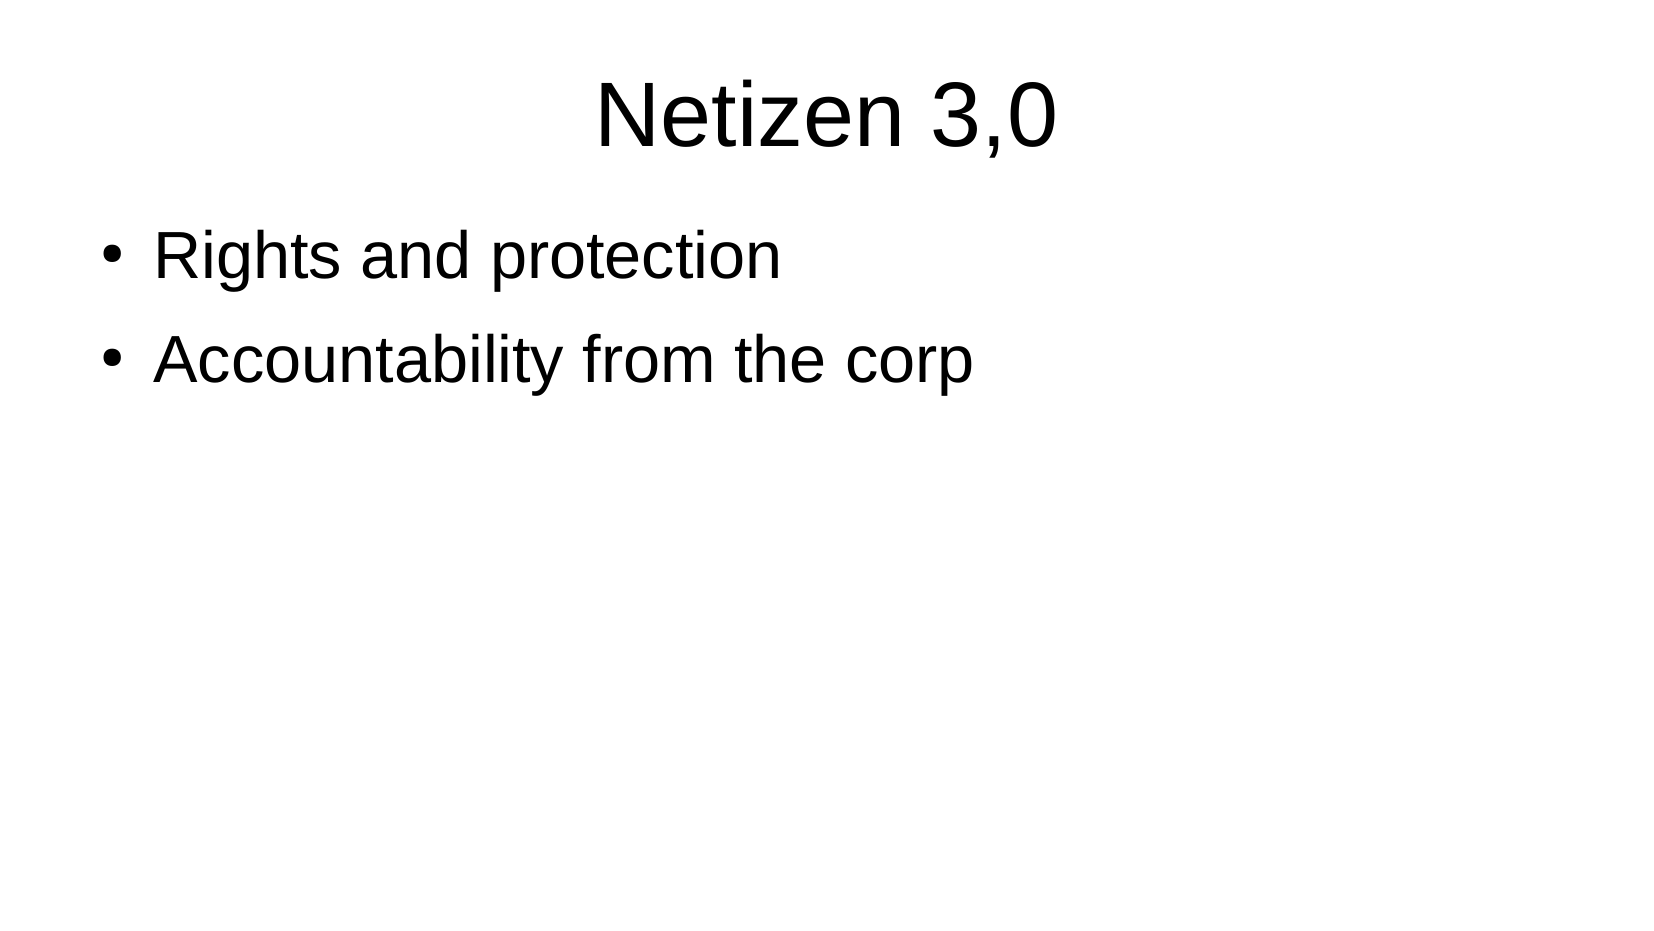

# Netizen 3,0
Rights and protection
Accountability from the corp